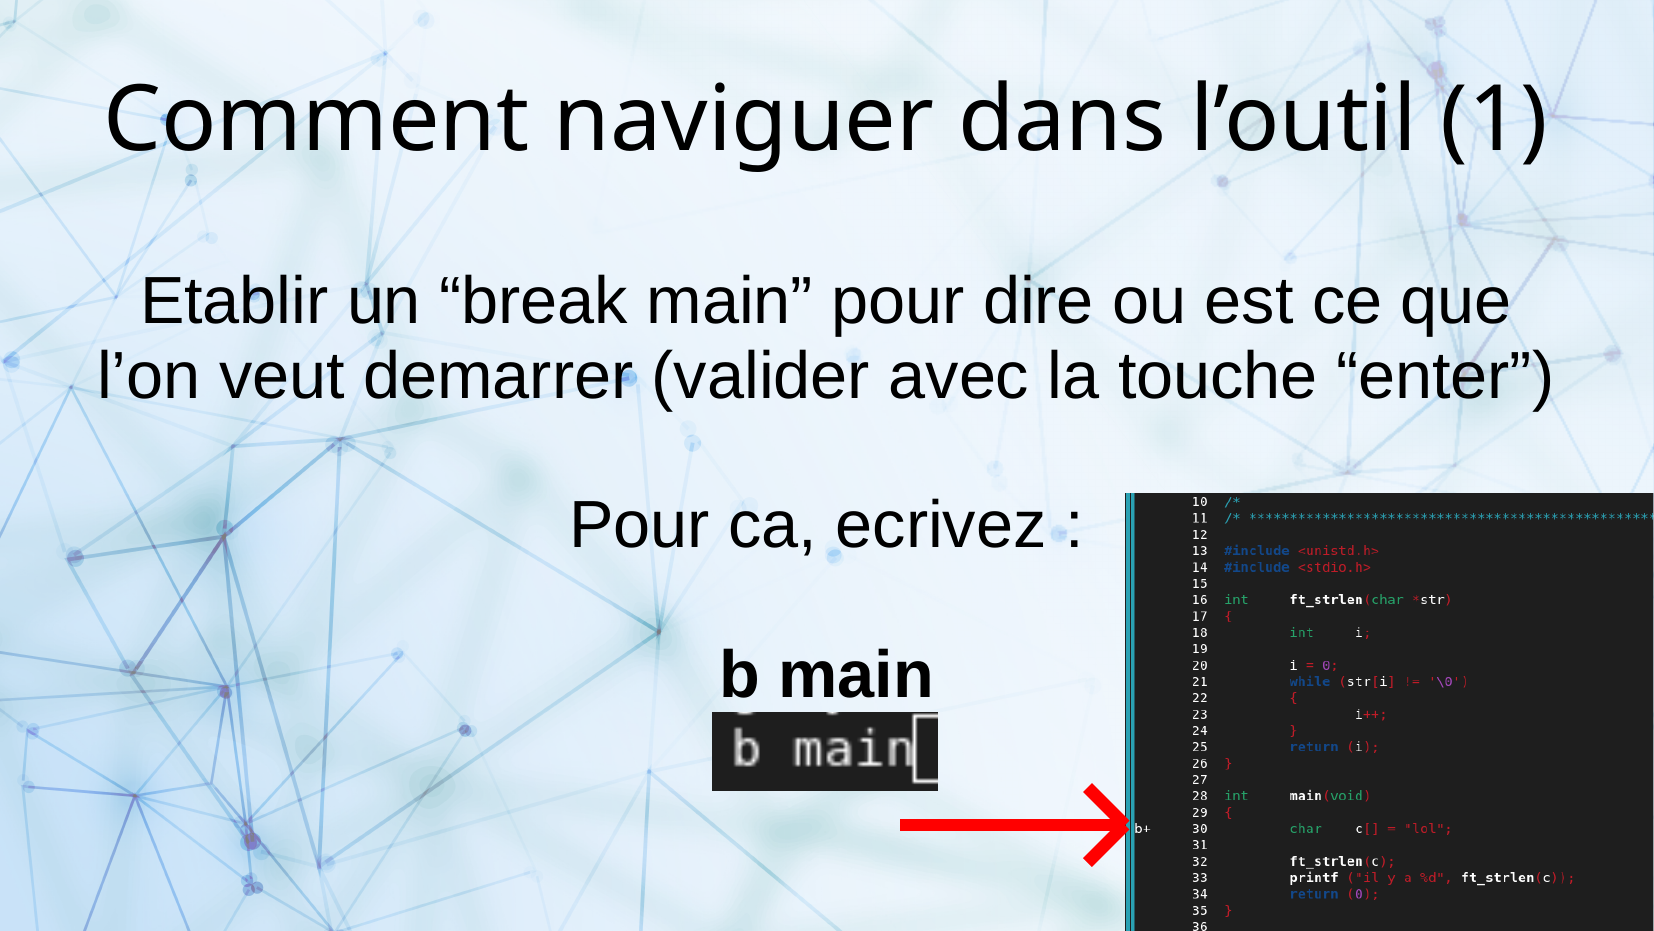

# Comment naviguer dans l’outil (1)
Etablir un “break main” pour dire ou est ce que l’on veut demarrer (valider avec la touche “enter”)
Pour ca, ecrivez :
b main